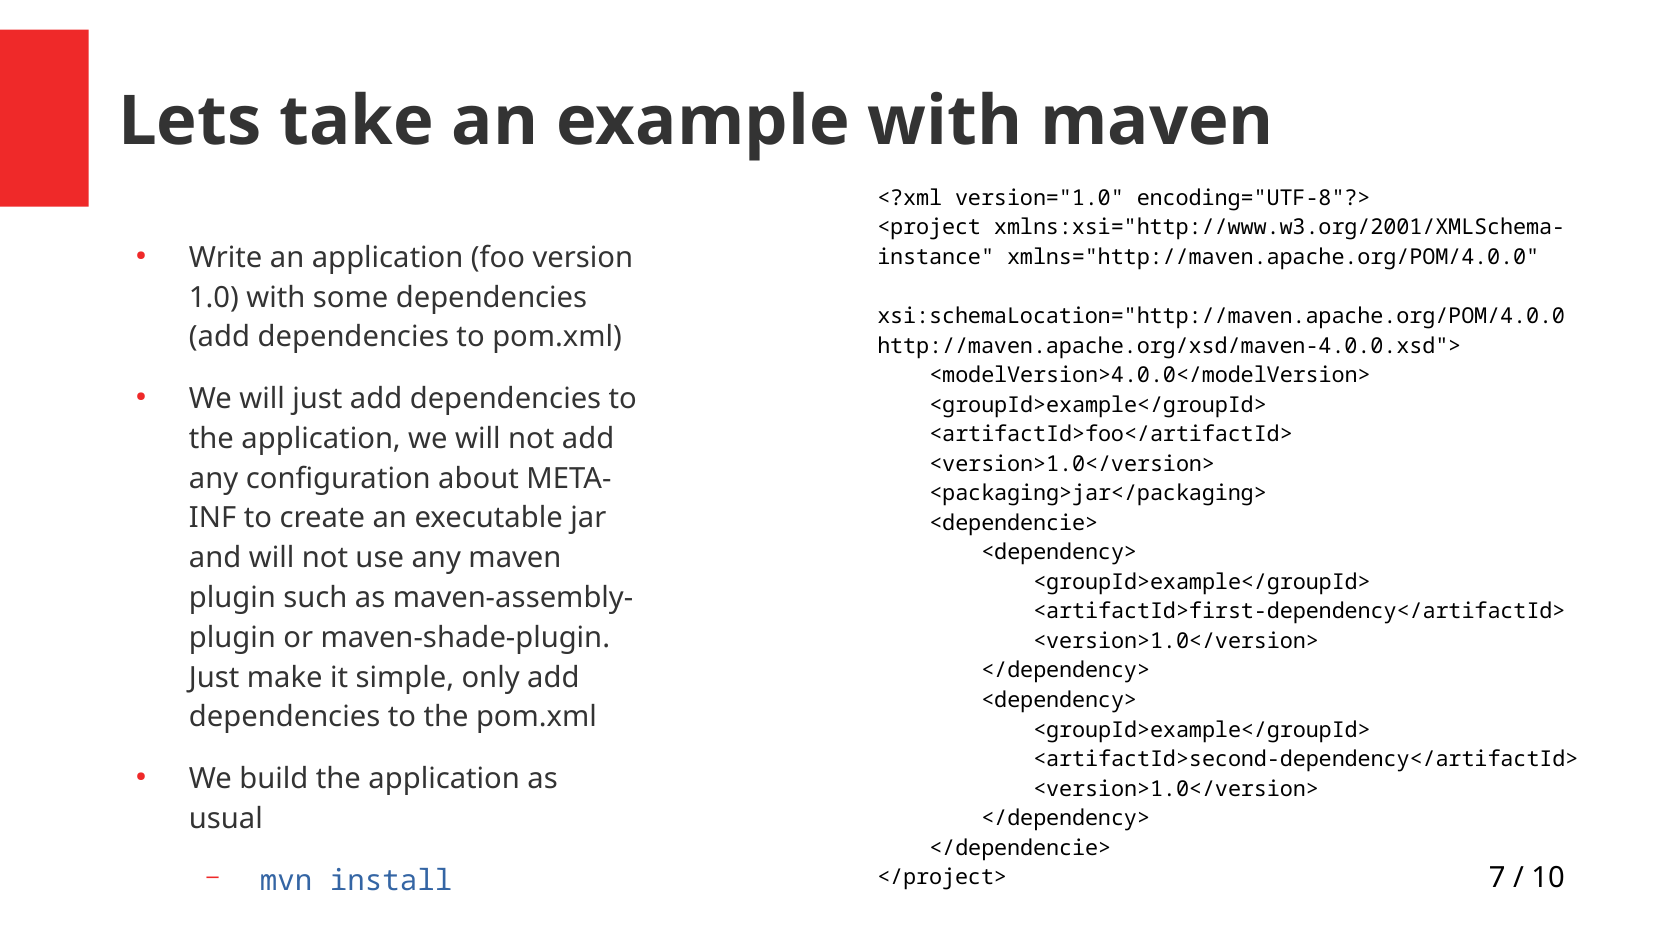

# Lets take an example with maven
<?xml version="1.0" encoding="UTF-8"?>
<project xmlns:xsi="http://www.w3.org/2001/XMLSchema-instance" xmlns="http://maven.apache.org/POM/4.0.0"
 xsi:schemaLocation="http://maven.apache.org/POM/4.0.0 http://maven.apache.org/xsd/maven-4.0.0.xsd">
 <modelVersion>4.0.0</modelVersion>
 <groupId>example</groupId>
 <artifactId>foo</artifactId>
 <version>1.0</version>
 <packaging>jar</packaging>
 <dependencie>
 <dependency>
 <groupId>example</groupId>
 <artifactId>first-dependency</artifactId>
 <version>1.0</version>
 </dependency>
 <dependency>
 <groupId>example</groupId>
 <artifactId>second-dependency</artifactId>
 <version>1.0</version>
 </dependency>
 </dependencie>
</project>
Write an application (foo version 1.0) with some dependencies (add dependencies to pom.xml)
We will just add dependencies to the application, we will not add any configuration about META-INF to create an executable jar and will not use any maven plugin such as maven-assembly-plugin or maven-shade-plugin. Just make it simple, only add dependencies to the pom.xml
We build the application as usual
mvn install
7